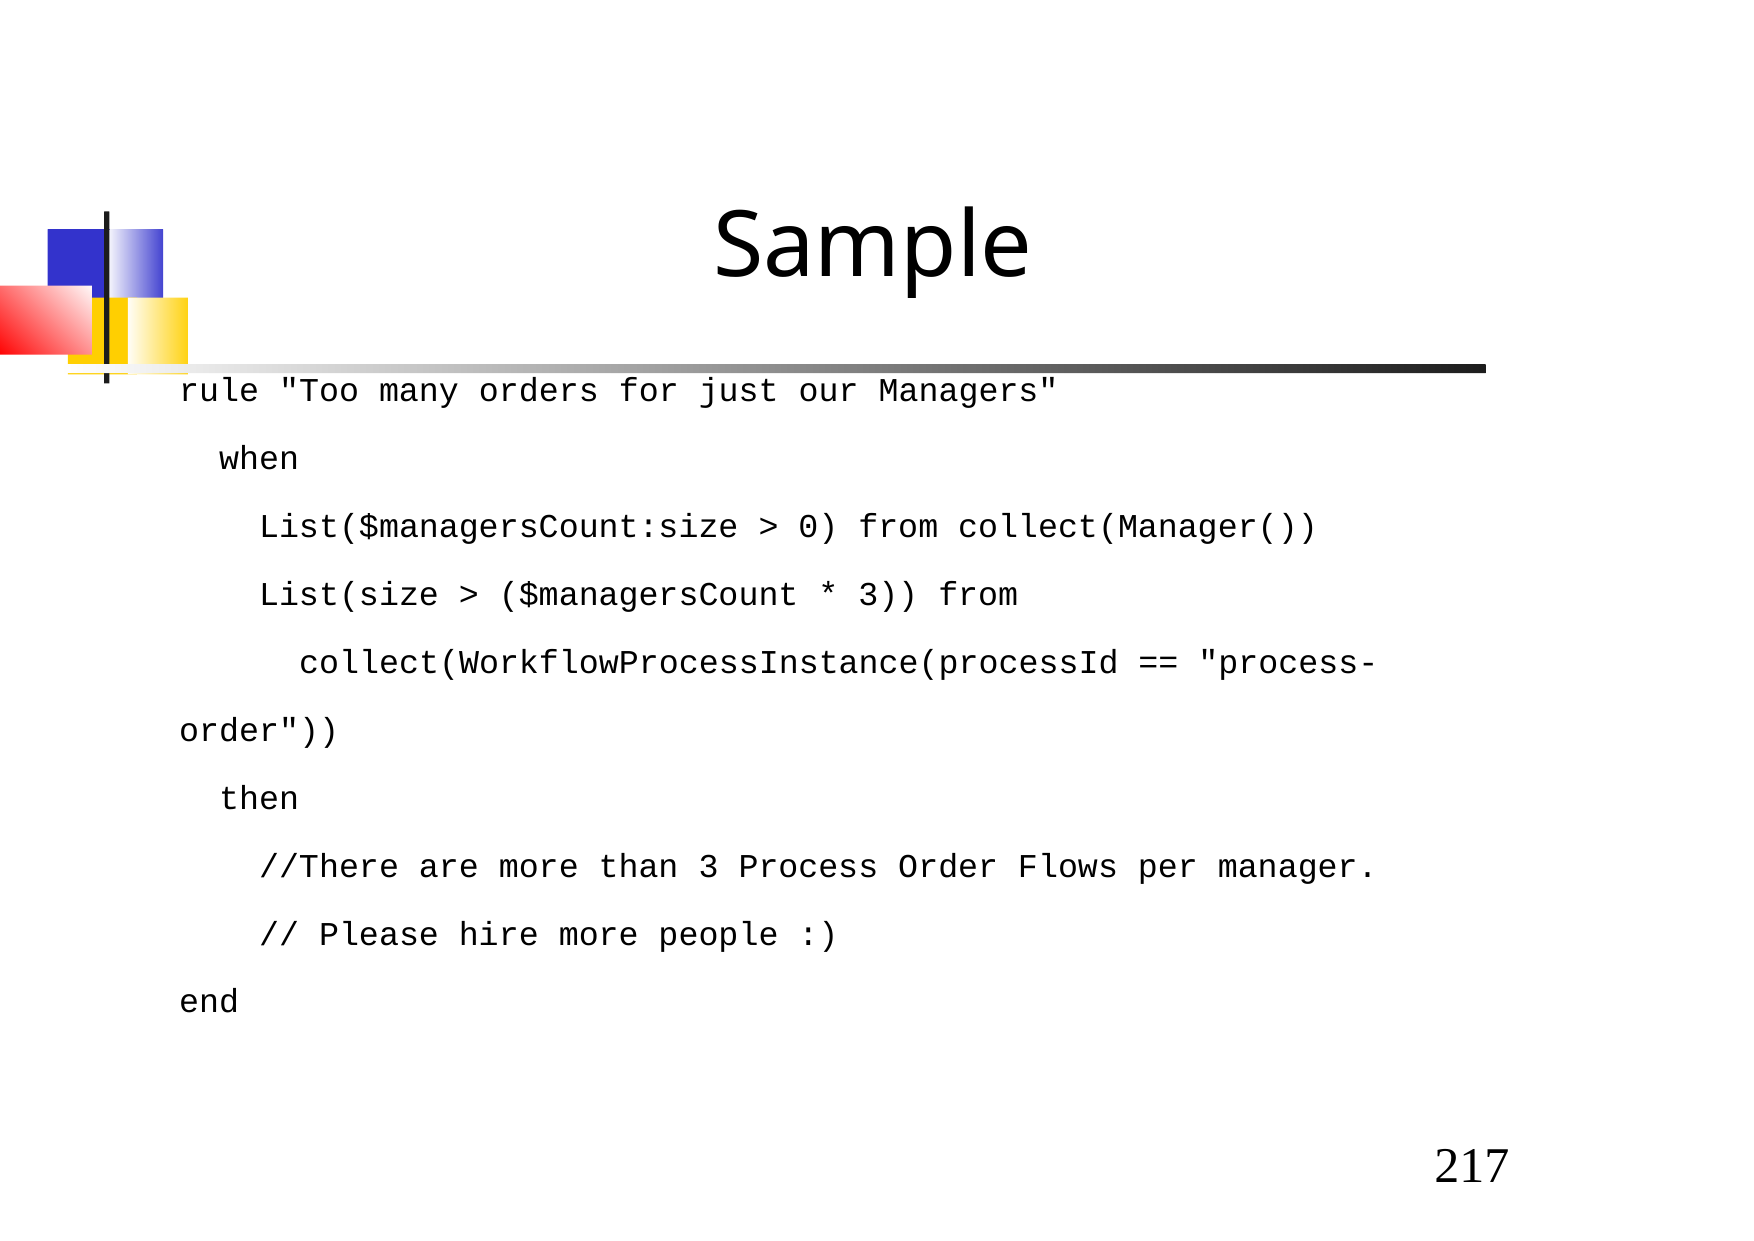

# Sample
rule "Too many orders for just our Managers"
 when
 List($managersCount:size > 0) from collect(Manager())
 List(size > ($managersCount * 3)) from
 collect(WorkflowProcessInstance(processId == "process-
order"))
 then
 //There are more than 3 Process Order Flows per manager.
 // Please hire more people :)
end